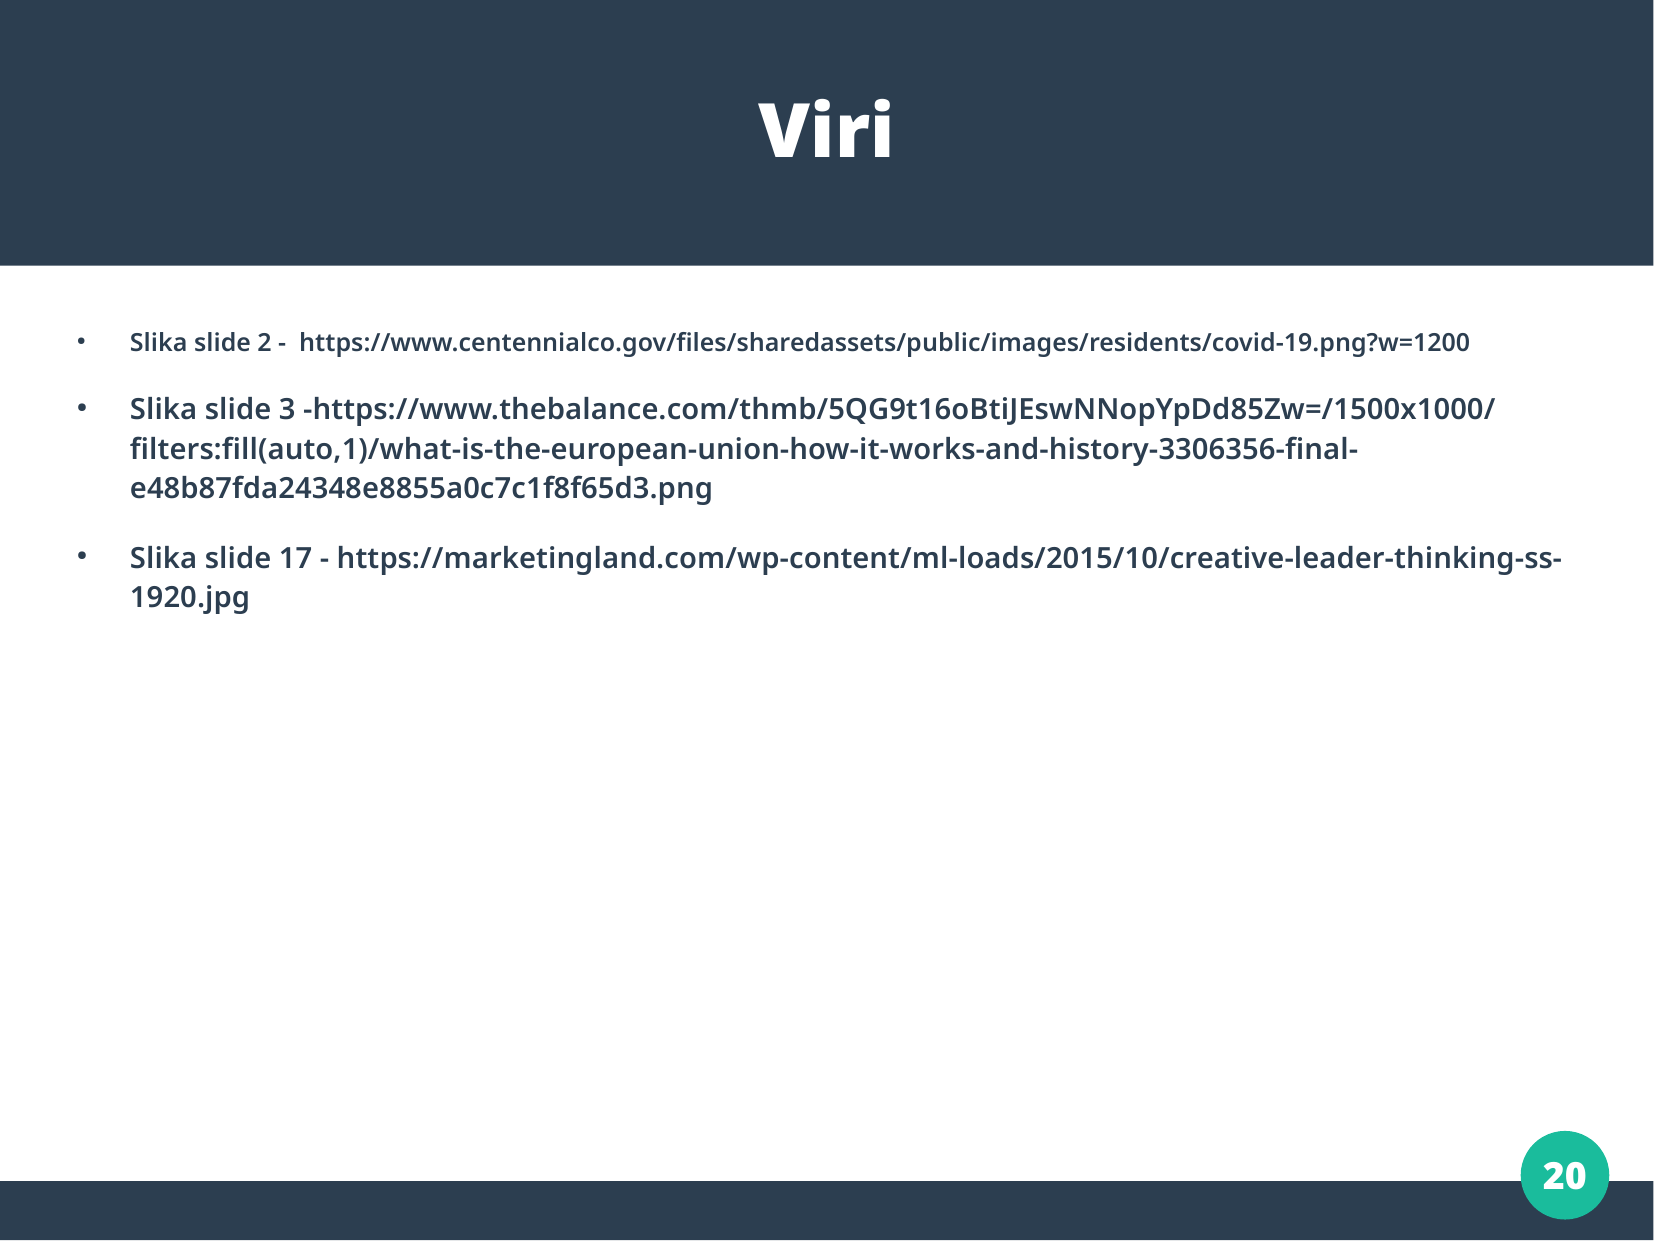

# Viri
Slika slide 2 - https://www.centennialco.gov/files/sharedassets/public/images/residents/covid-19.png?w=1200
Slika slide 3 -https://www.thebalance.com/thmb/5QG9t16oBtiJEswNNopYpDd85Zw=/1500x1000/filters:fill(auto,1)/what-is-the-european-union-how-it-works-and-history-3306356-final-e48b87fda24348e8855a0c7c1f8f65d3.png
Slika slide 17 - https://marketingland.com/wp-content/ml-loads/2015/10/creative-leader-thinking-ss-1920.jpg
20